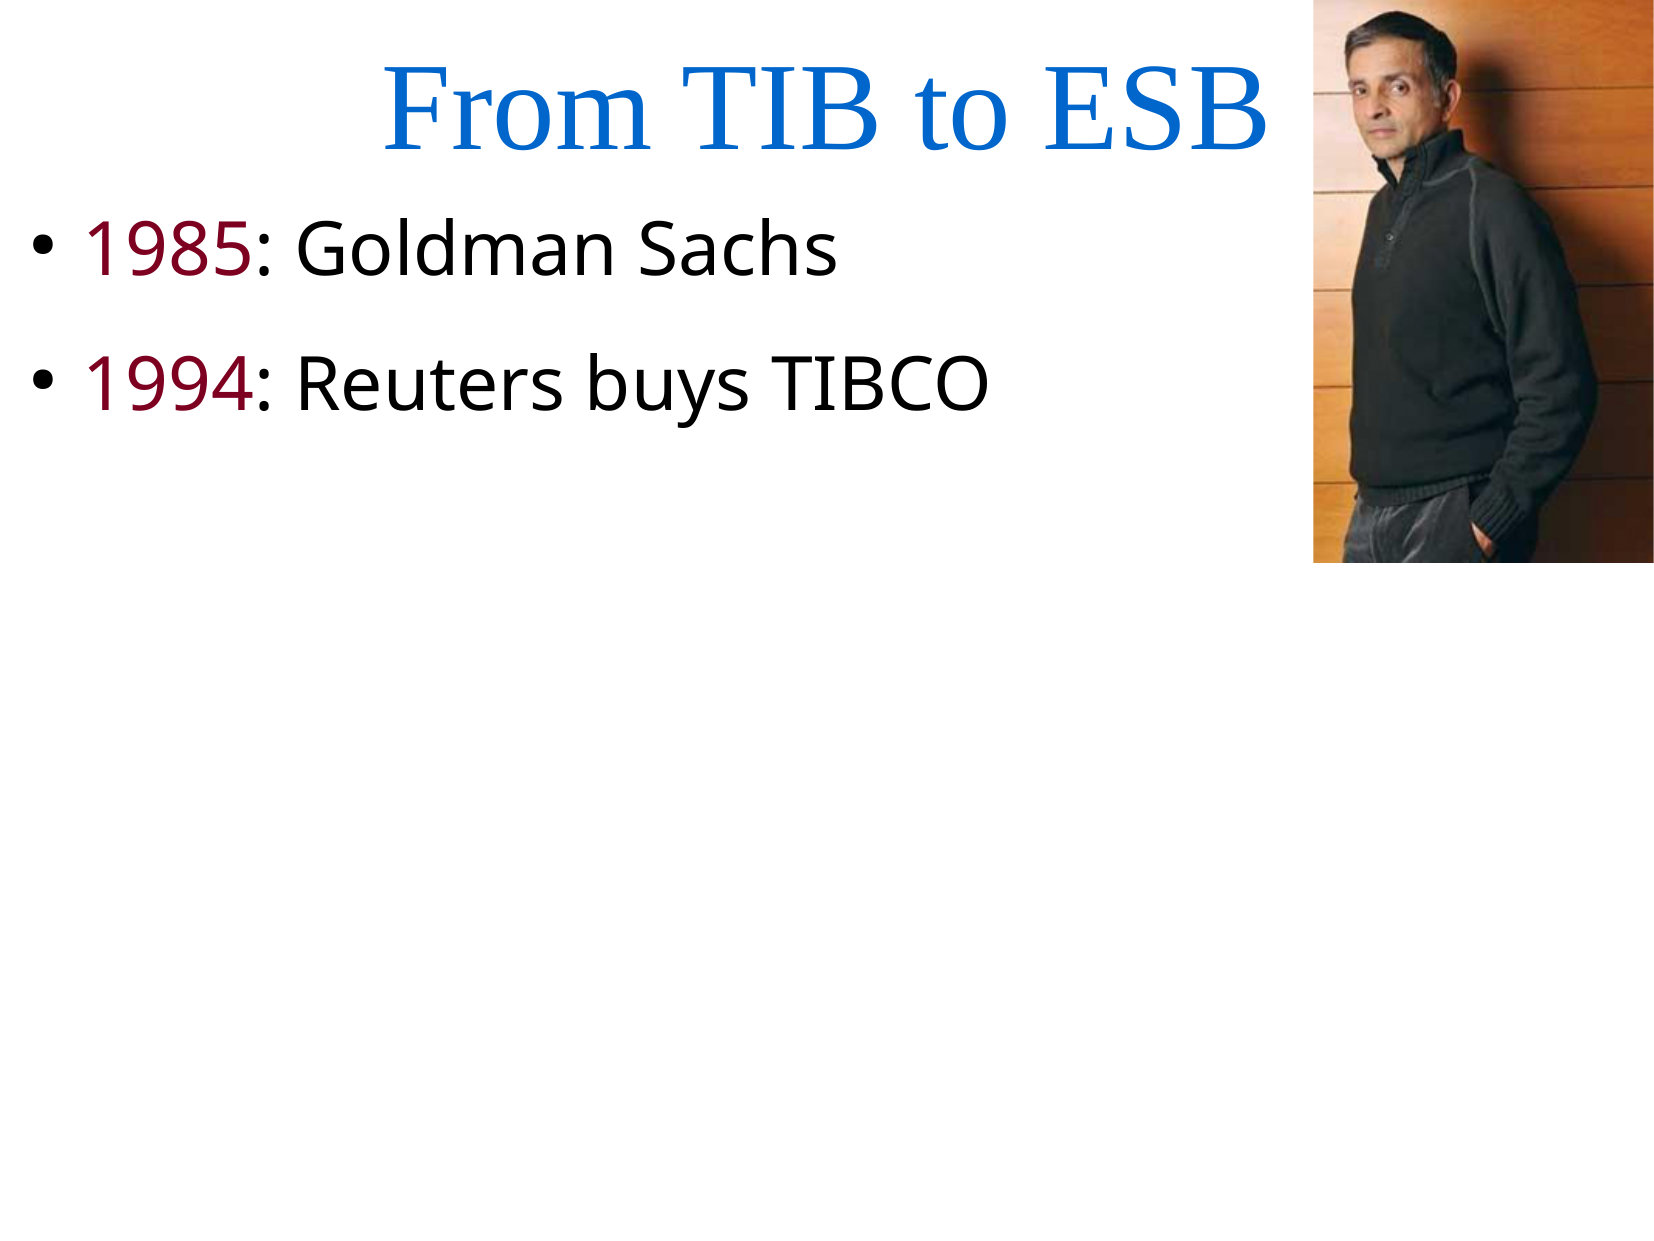

# From TIB to ESB
1985: Goldman Sachs
1994: Reuters buys TIBCO